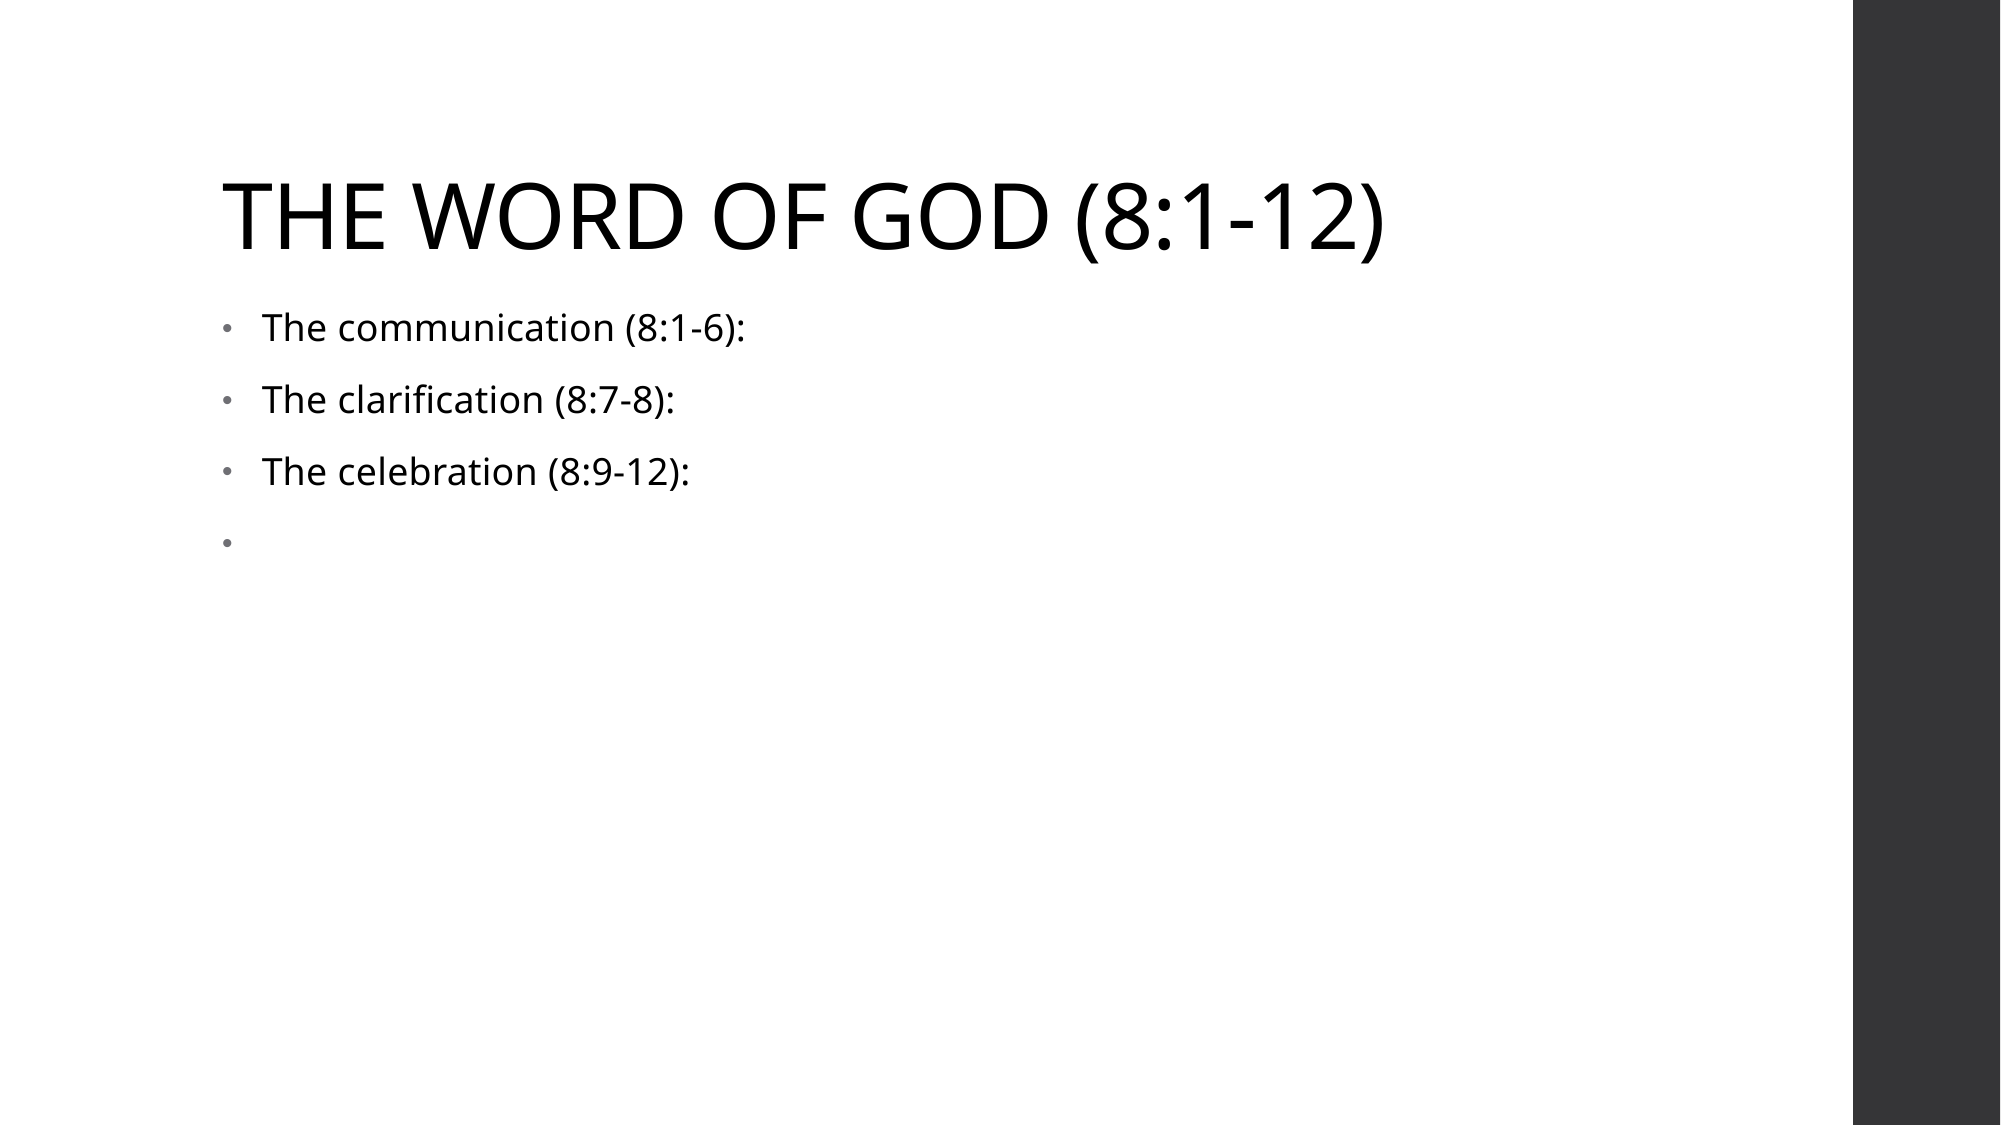

# THE WORD OF GOD (8:1-12)
 The communication (8:1-6):
 The clarification (8:7-8):
 The celebration (8:9-12):